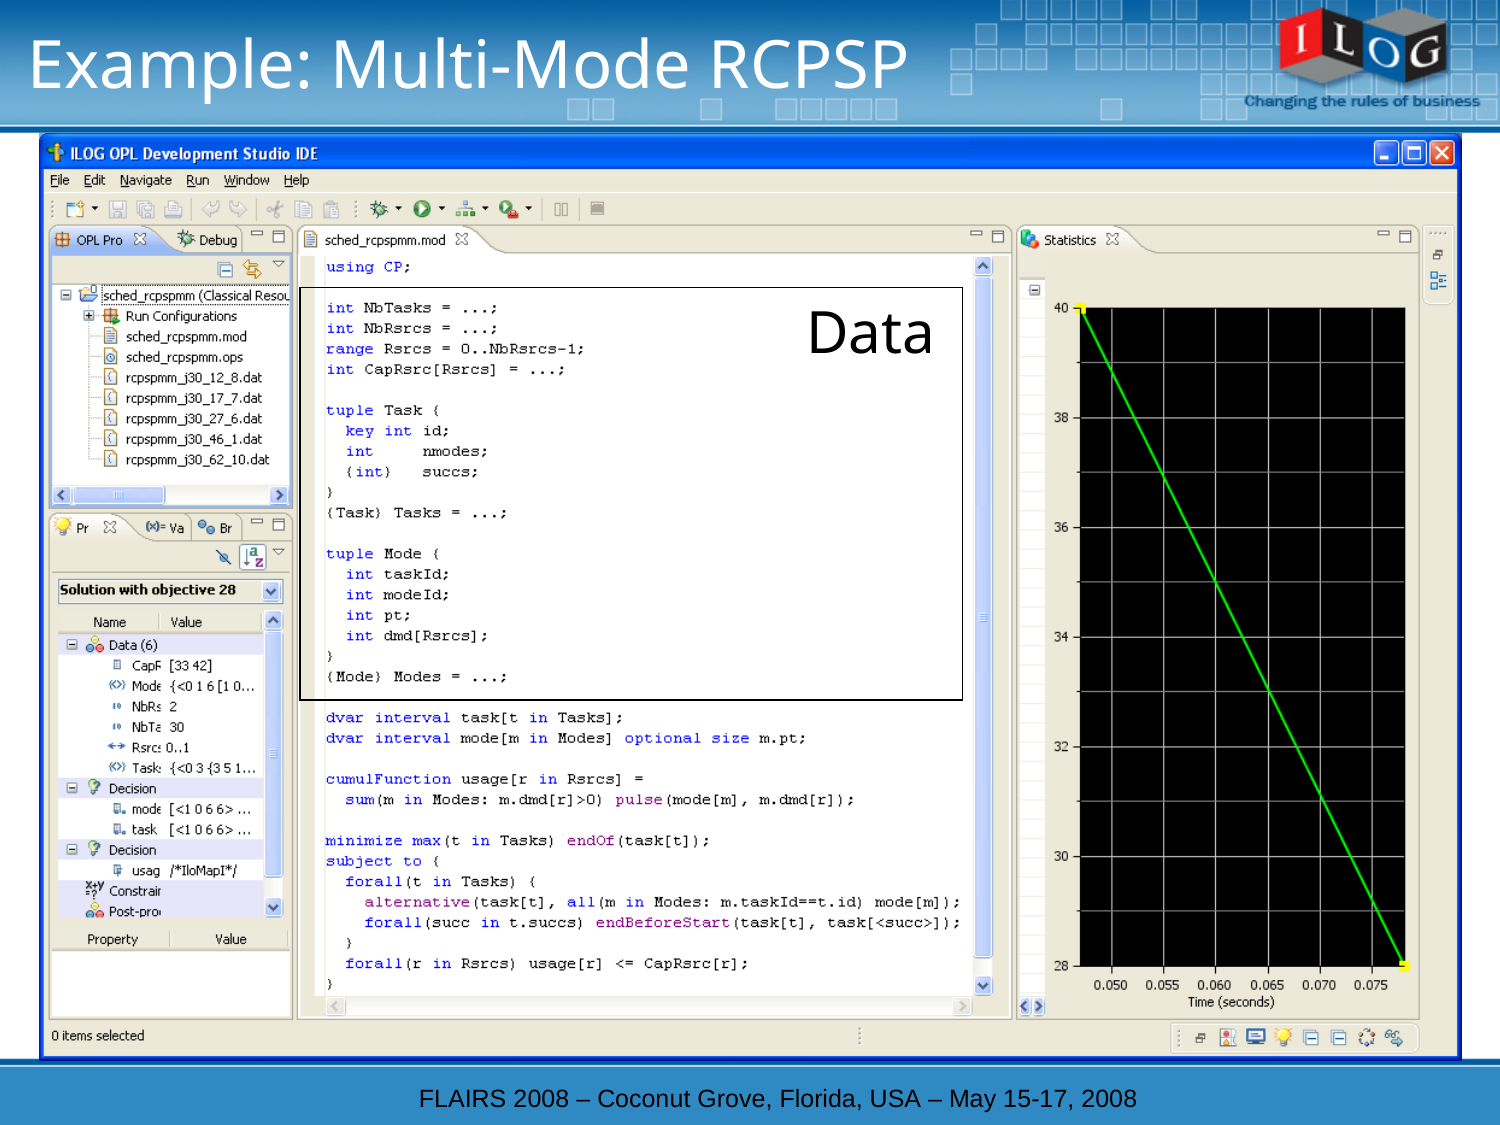

# Example: Multi-Mode RCPSP
Data
39
© ILOG, All rights reserved